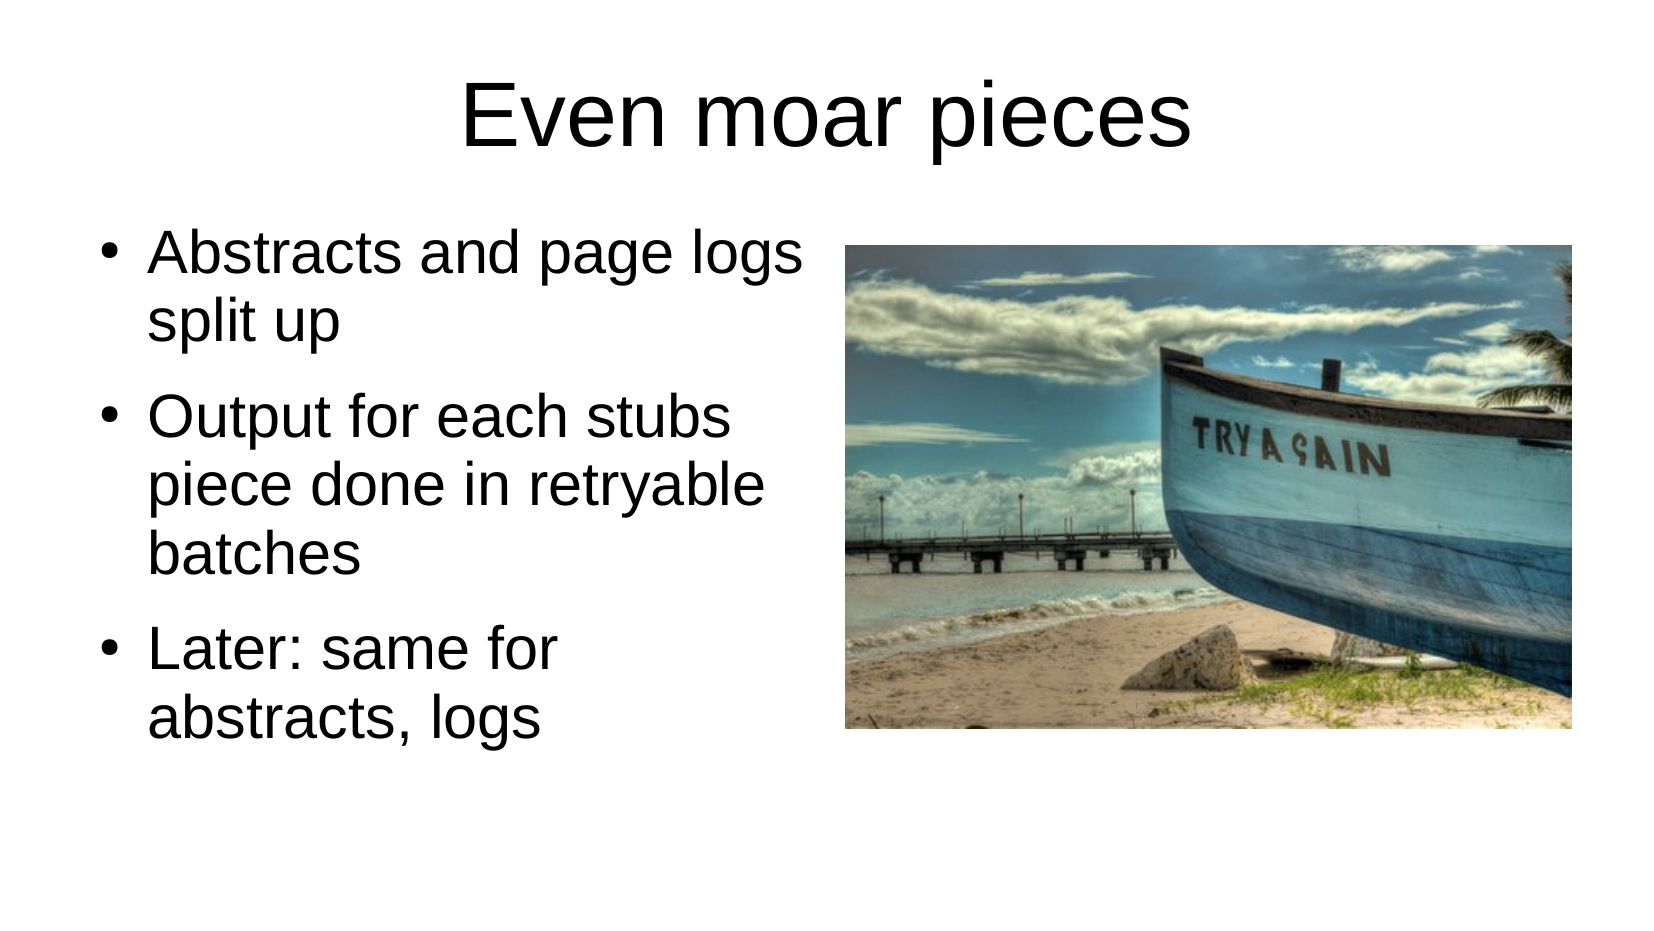

# Even moar pieces
Abstracts and page logs split up
Output for each stubs piece done in retryable batches
Later: same for abstracts, logs